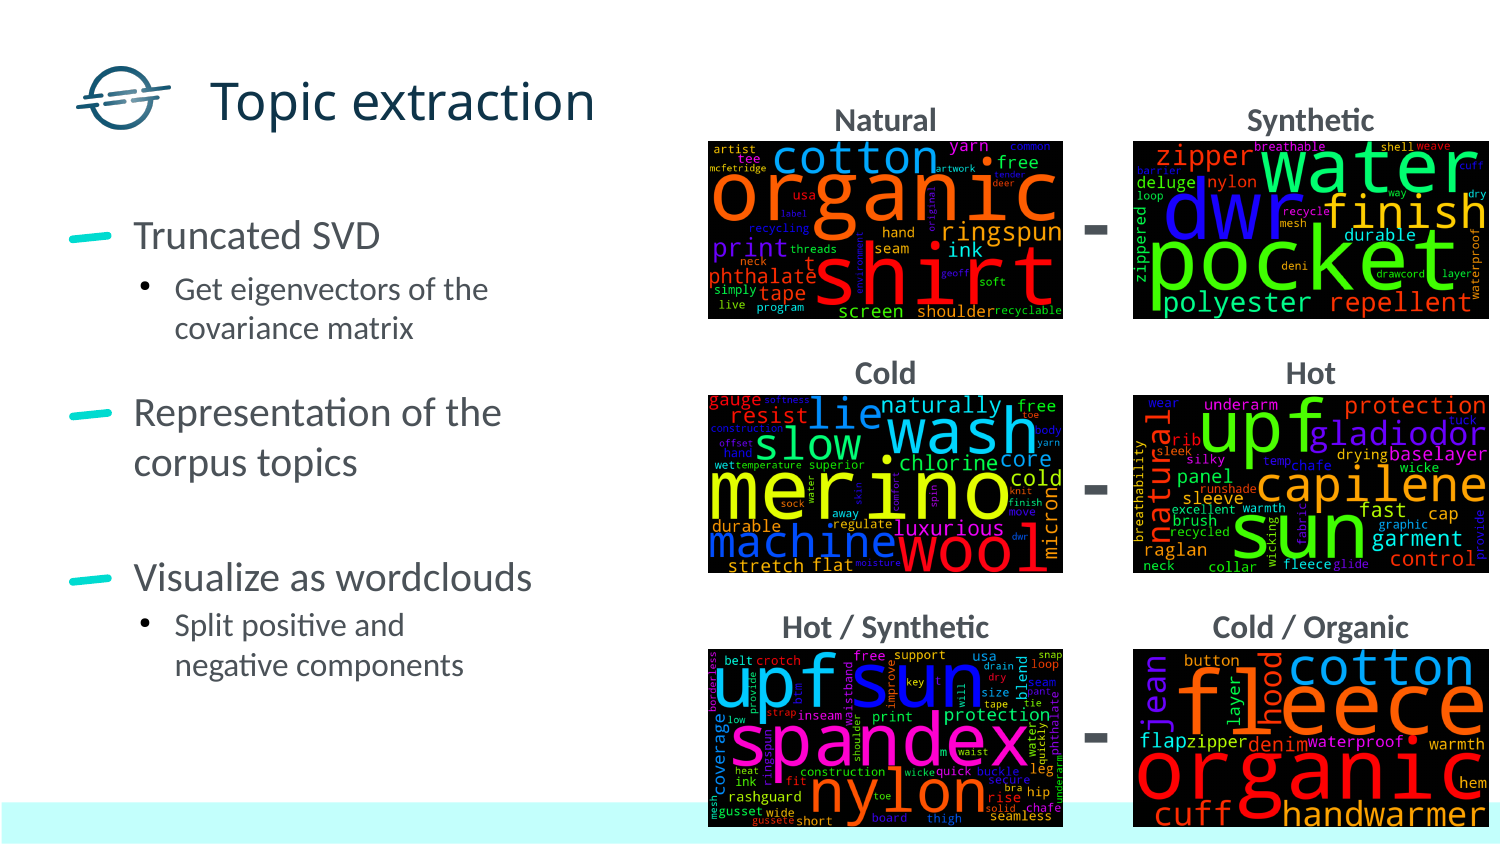

# Topic extraction
Natural
Synthetic
-
Truncated SVD
Get eigenvectors of the covariance matrix
Cold
Hot
Representation of the corpus topics
-
Visualize as wordclouds
Split positive and negative components
Hot / Synthetic
Cold / Organic
-